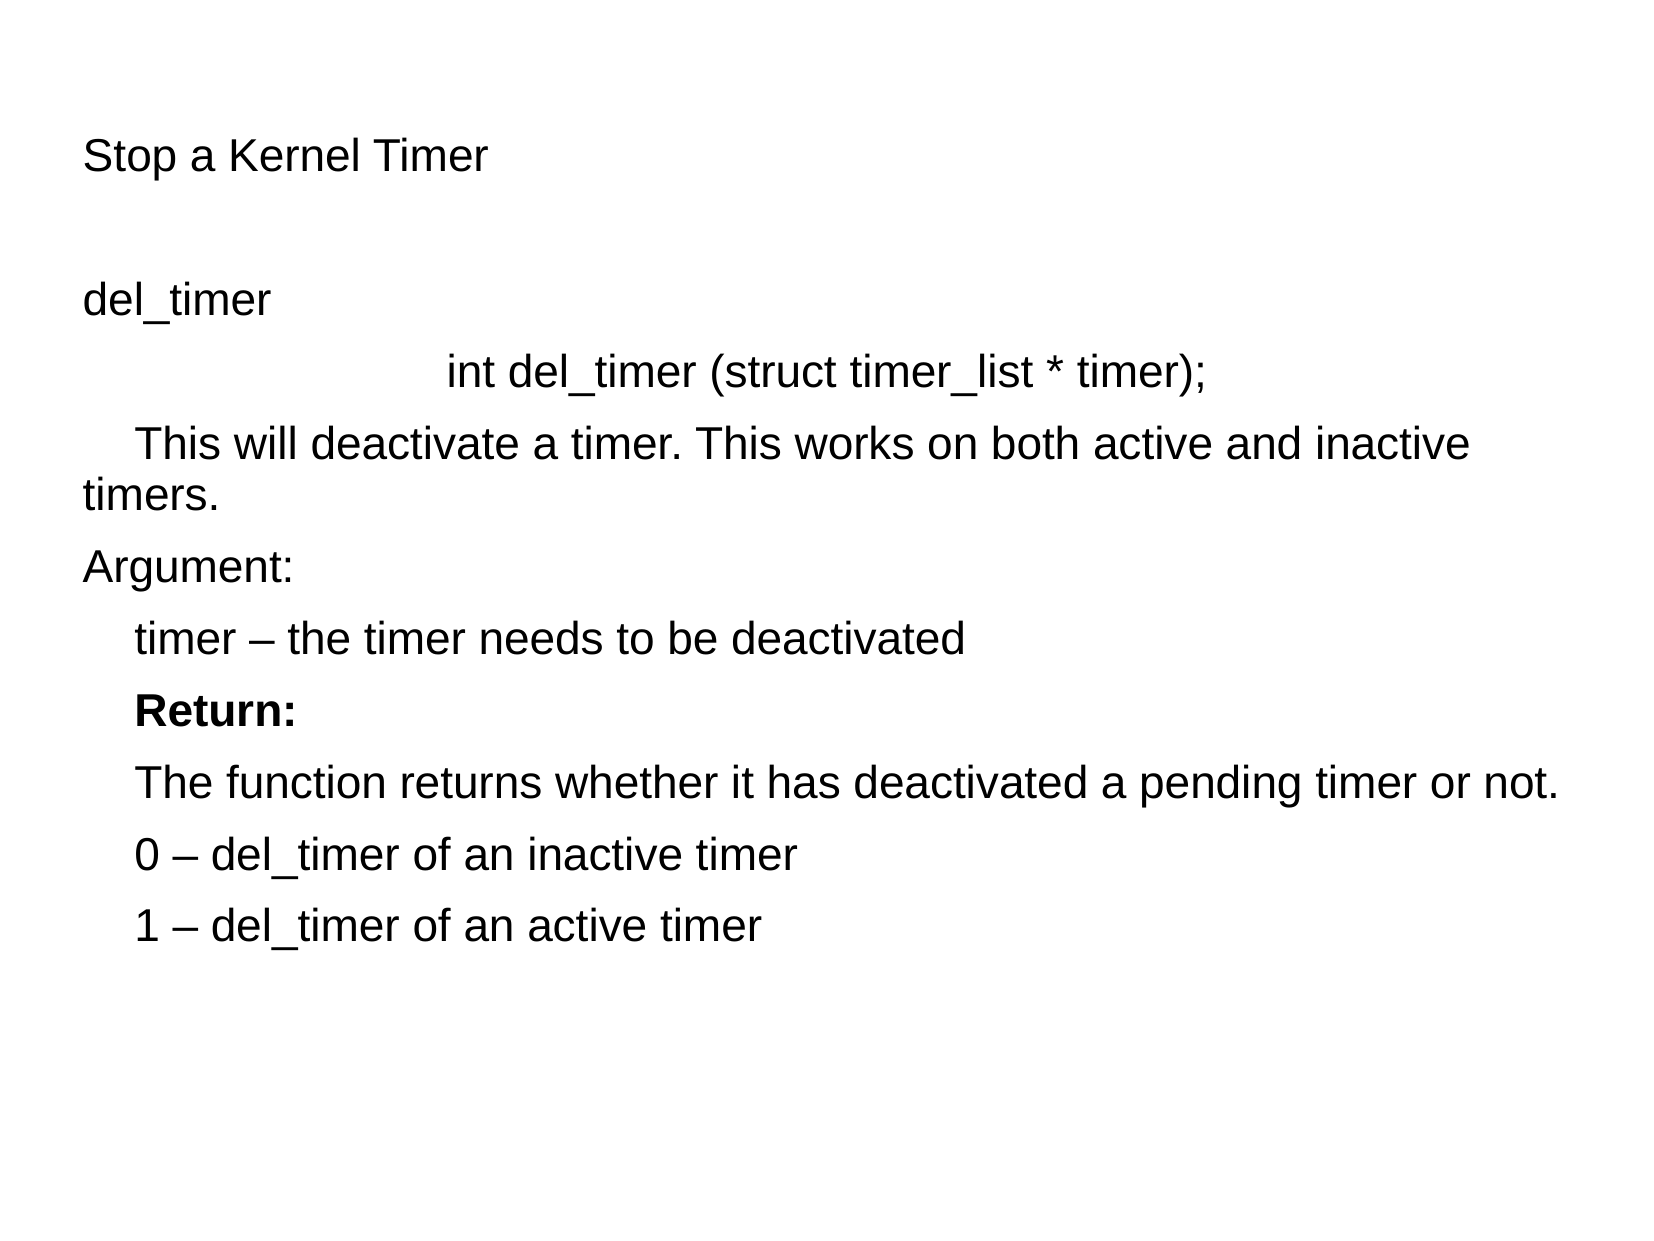

# Stop a Kernel Timer
del_timer
int del_timer (struct timer_list * timer);
This will deactivate a timer. This works on both active and inactive timers.
Argument:
timer – the timer needs to be deactivated
Return:
The function returns whether it has deactivated a pending timer or not.
0 – del_timer of an inactive timer
1 – del_timer of an active timer